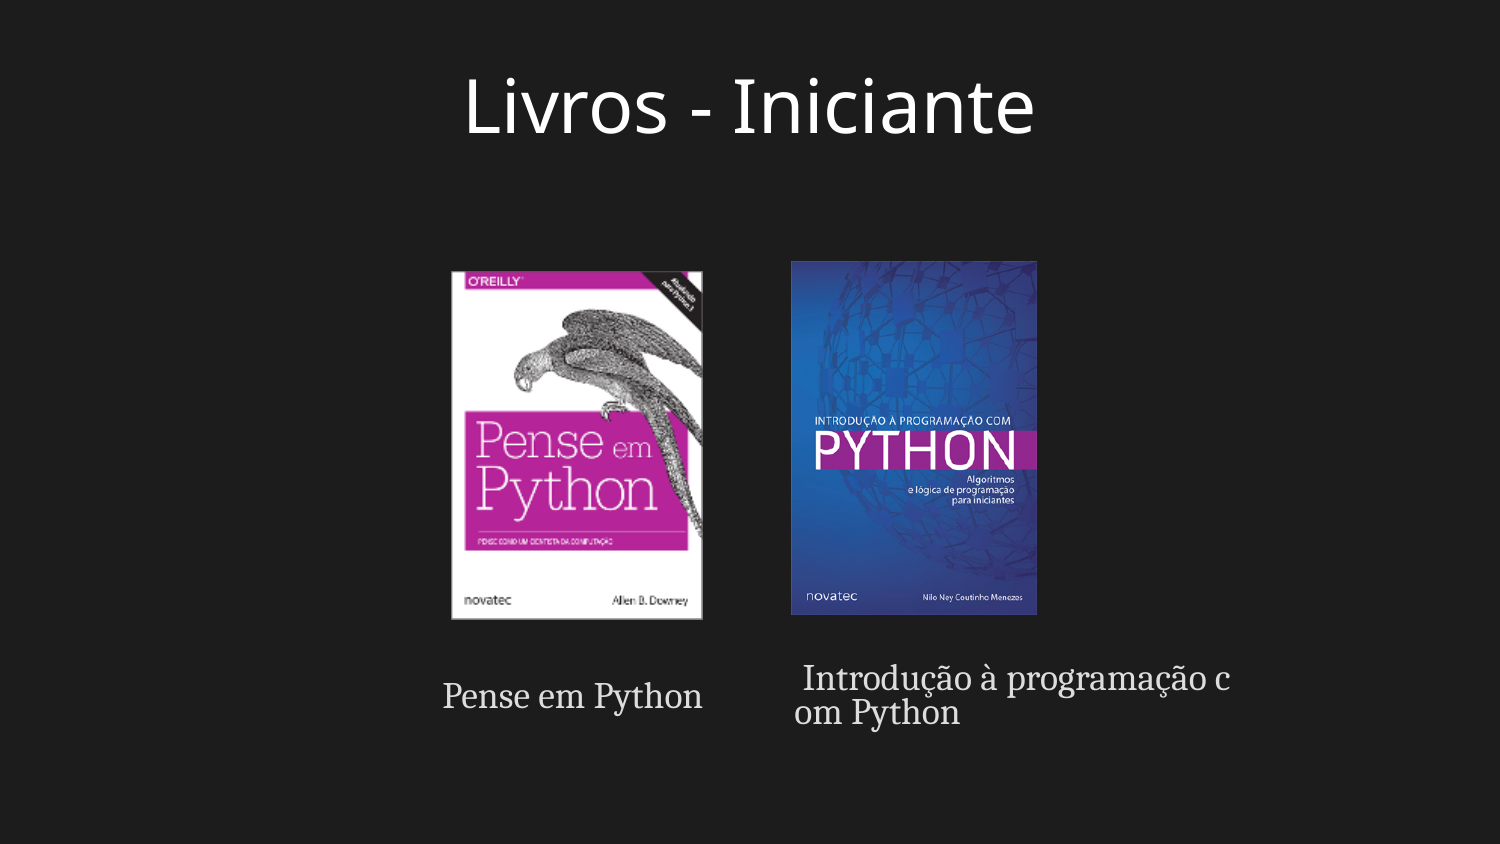

Livros - Iniciante
 Introdução à programação com Python
Pense em Python